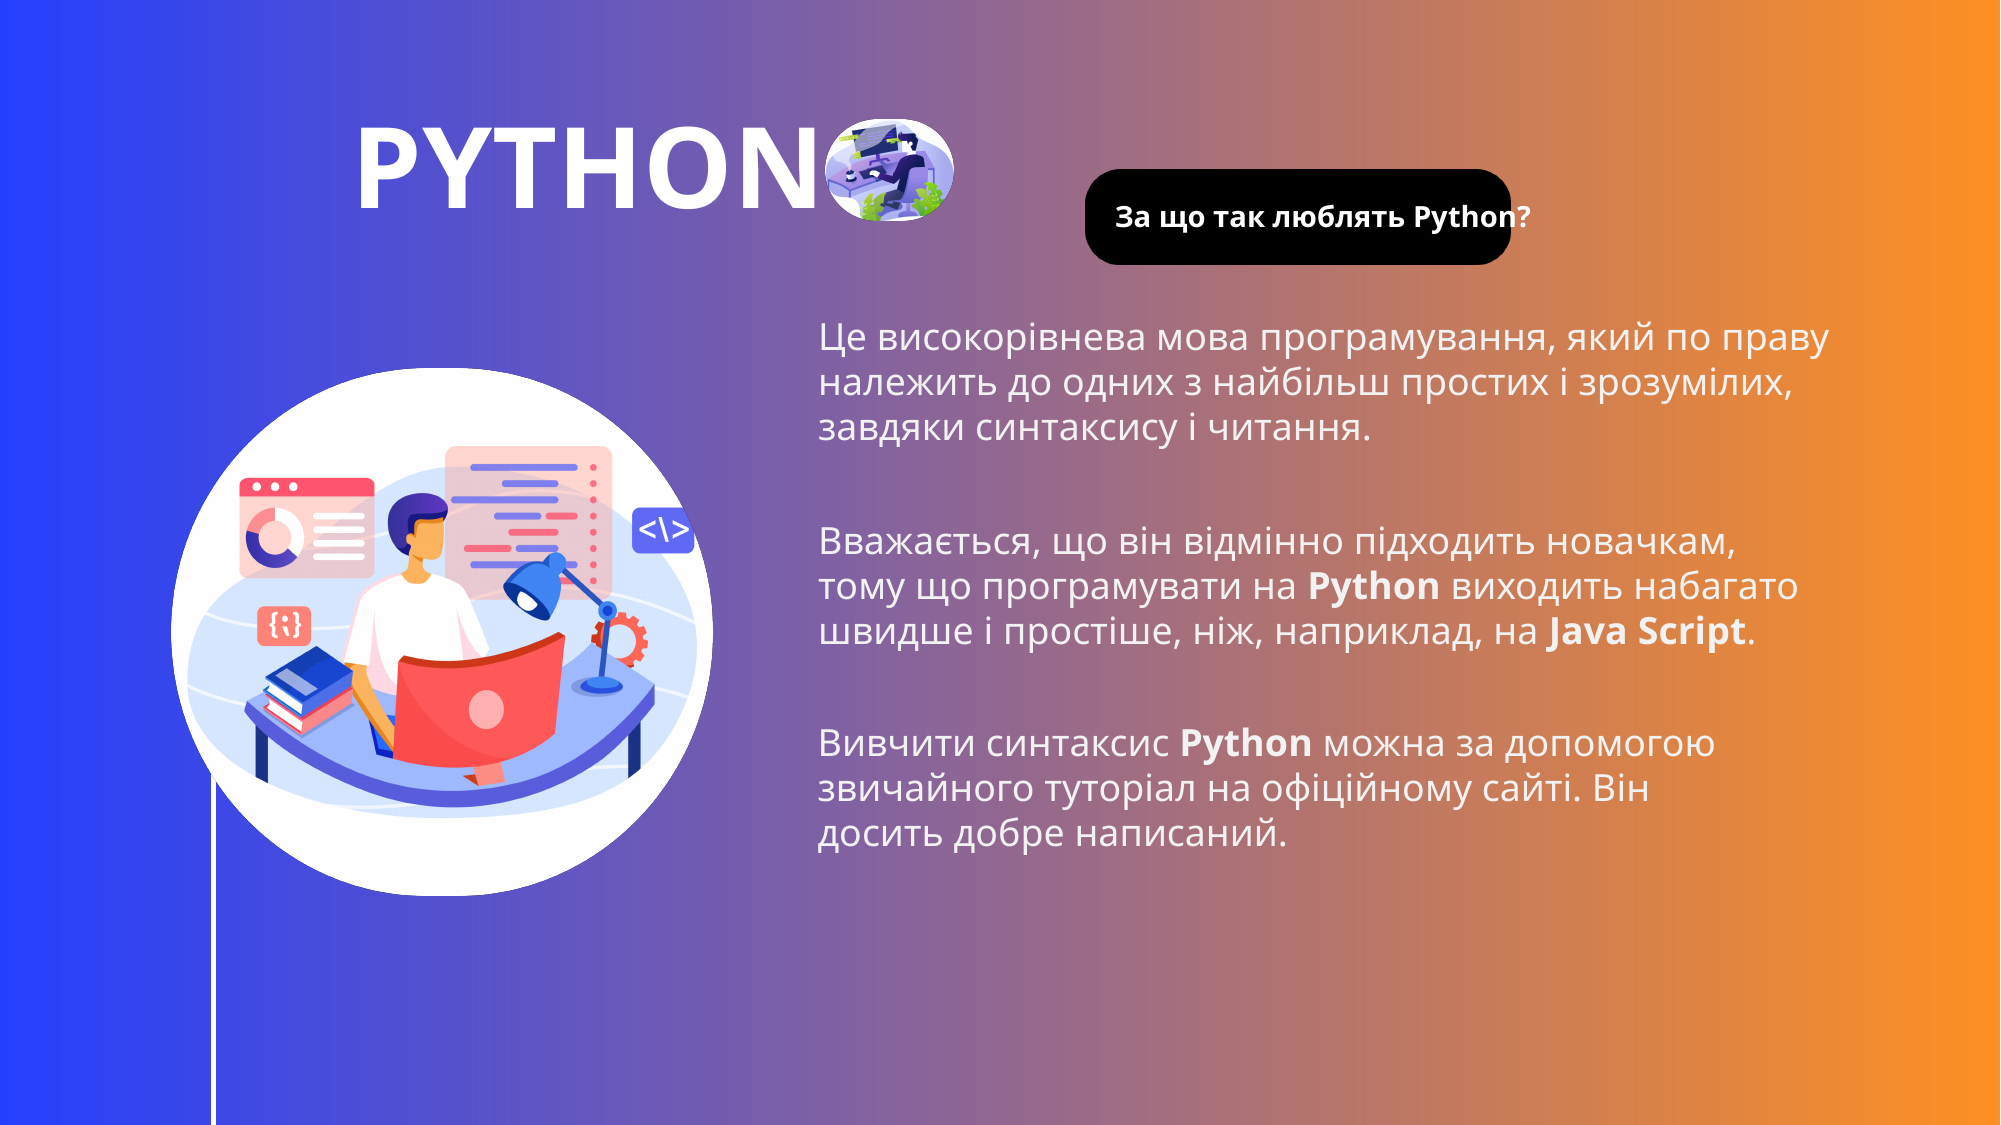

# python
За що так люблять Python?​​
Це високорівнева мова програмування, який по праву належить до одних з найбільш простих і зрозумілих, завдяки синтаксису і читання.
Вважається, що він відмінно підходить новачкам, тому що програмувати на Python виходить набагато швидше і простіше, ніж, наприклад, на Java Script.
Вивчити синтаксис Python можна за допомогою звичайного туторіал на офіційному сайті. Він досить добре написаний.